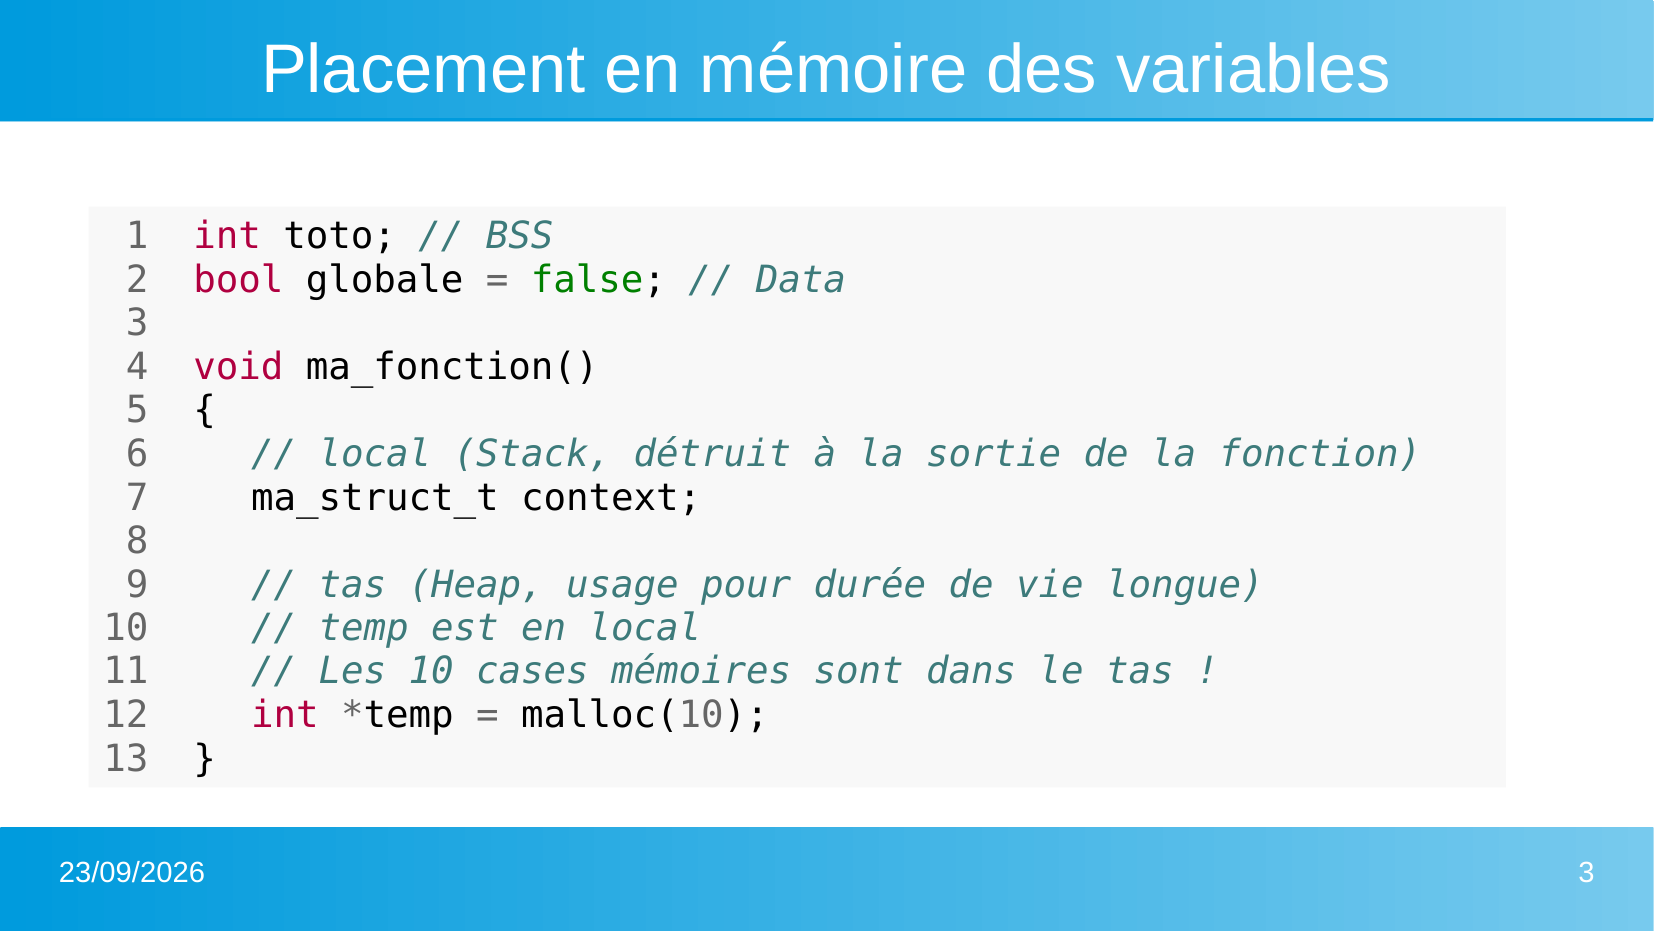

# Placement en mémoire des variables
 1 int toto; // BSS
 2 bool globale = false; // Data
 3
 4 void ma_fonction()
 5 {
 6 	// local (Stack, détruit à la sortie de la fonction)
 7 	ma_struct_t context;
 8
 9 	// tas (Heap, usage pour durée de vie longue)
10 	// temp est en local
11 	// Les 10 cases mémoires sont dans le tas !
12 	int *temp = malloc(10);
13 }
3